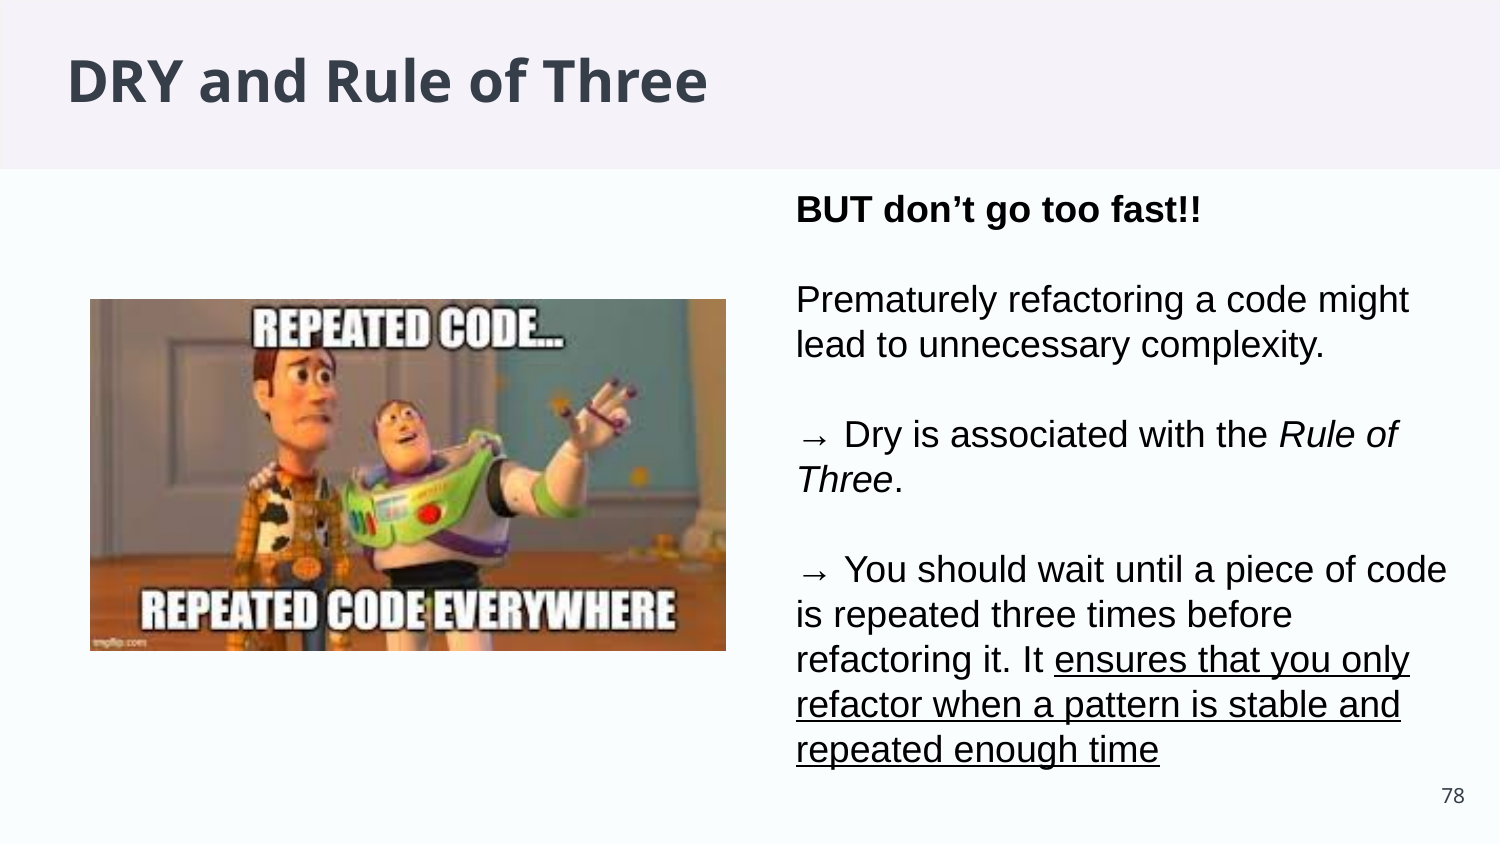

# DRY and Rule of Three
BUT don’t go too fast!!
Prematurely refactoring a code might lead to unnecessary complexity.
→ Dry is associated with the Rule of Three.
→ You should wait until a piece of code is repeated three times before refactoring it. It ensures that you only refactor when a pattern is stable and repeated enough time